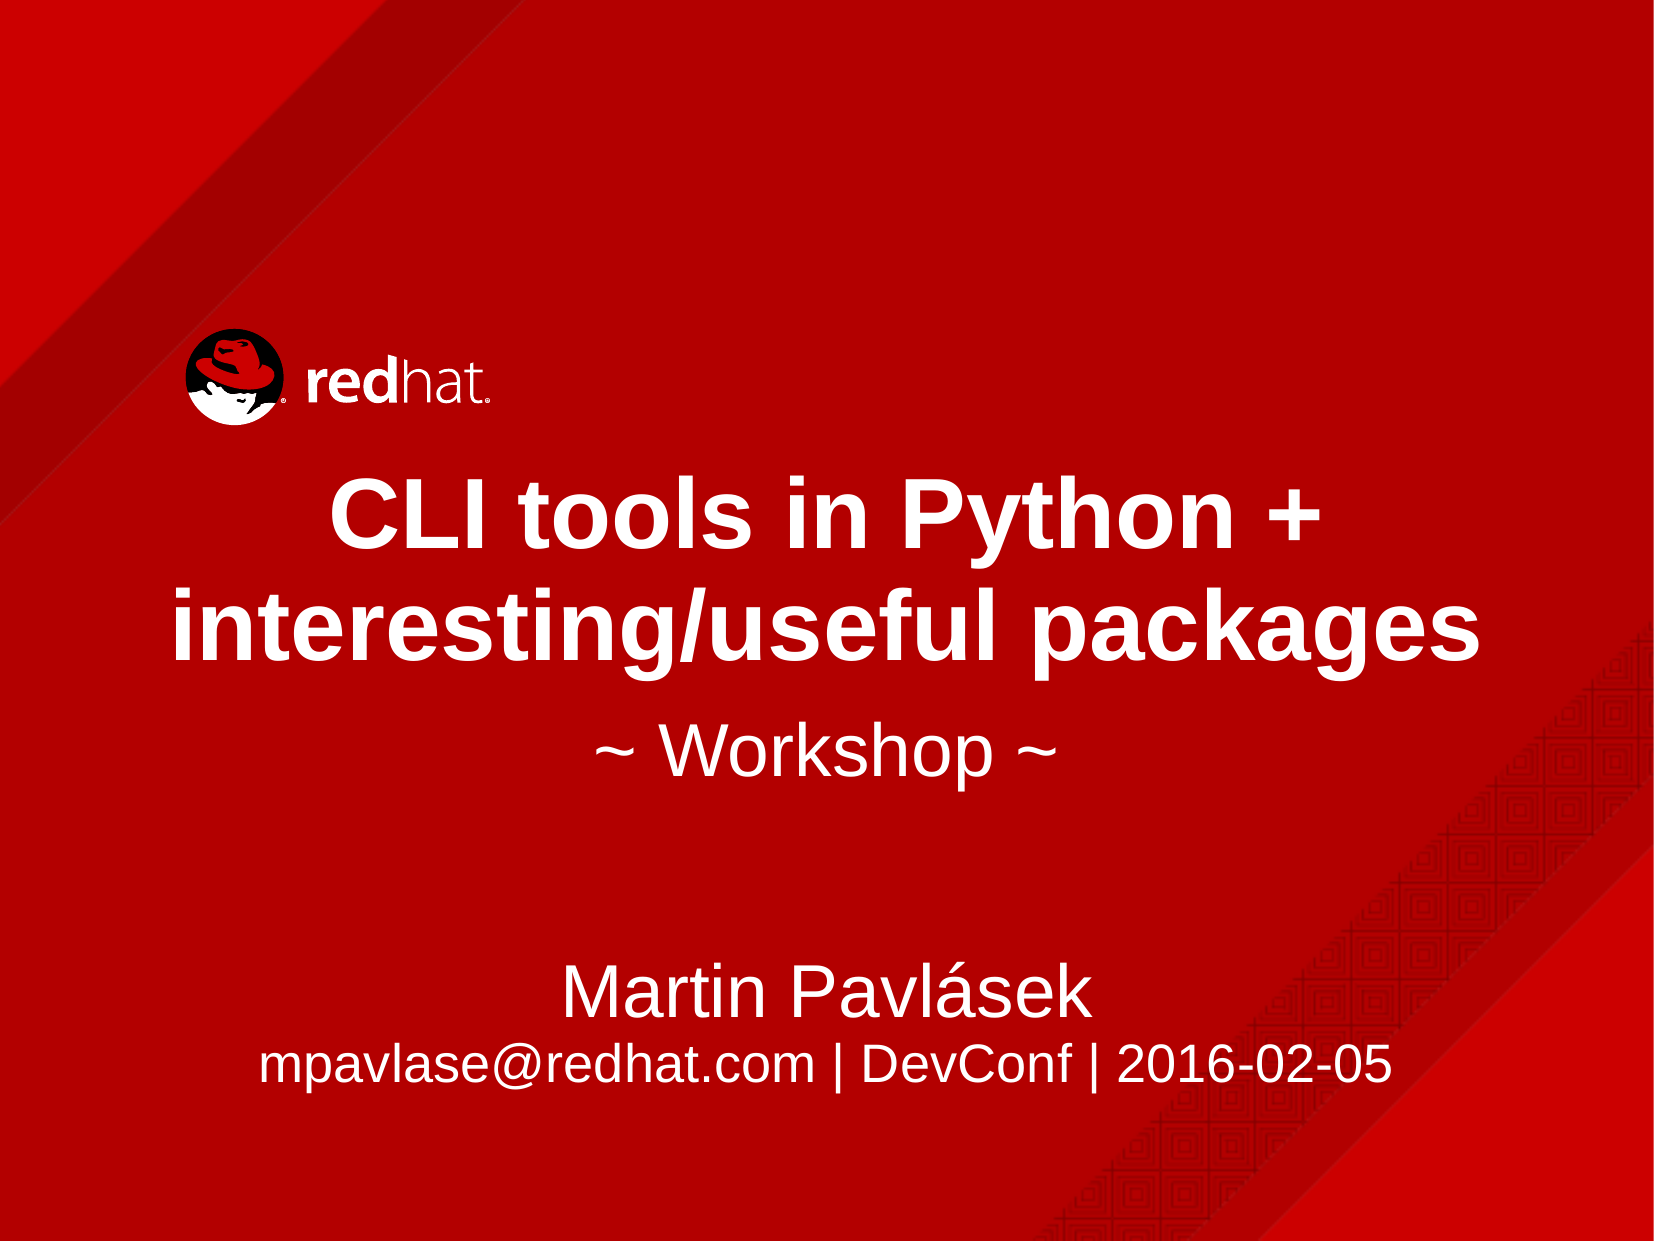

# CLI tools in Python + interesting/useful packages
~ Workshop ~
Martin Pavlásek
mpavlase@redhat.com | DevConf | 2016-02-05